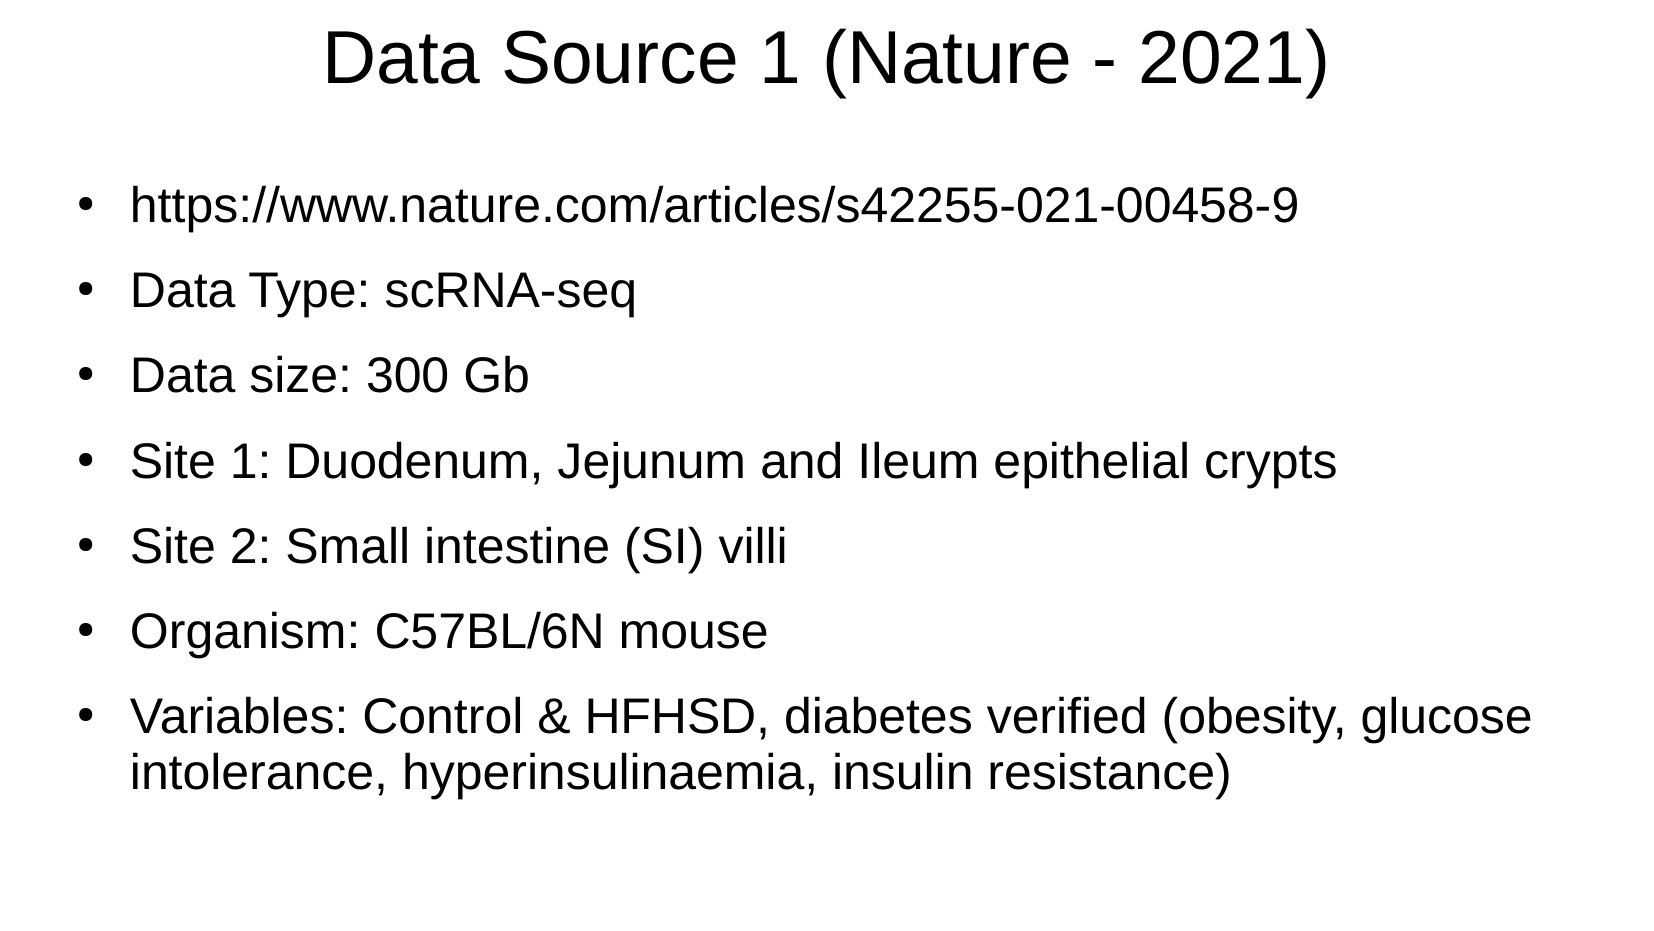

Data Source 1 (Nature - 2021)
# https://www.nature.com/articles/s42255-021-00458-9
Data Type: scRNA-seq
Data size: 300 Gb
Site 1: Duodenum, Jejunum and Ileum epithelial crypts
Site 2: Small intestine (SI) villi
Organism: C57BL/6N mouse
Variables: Control & HFHSD, diabetes verified (obesity, glucose intolerance, hyperinsulinaemia, insulin resistance)